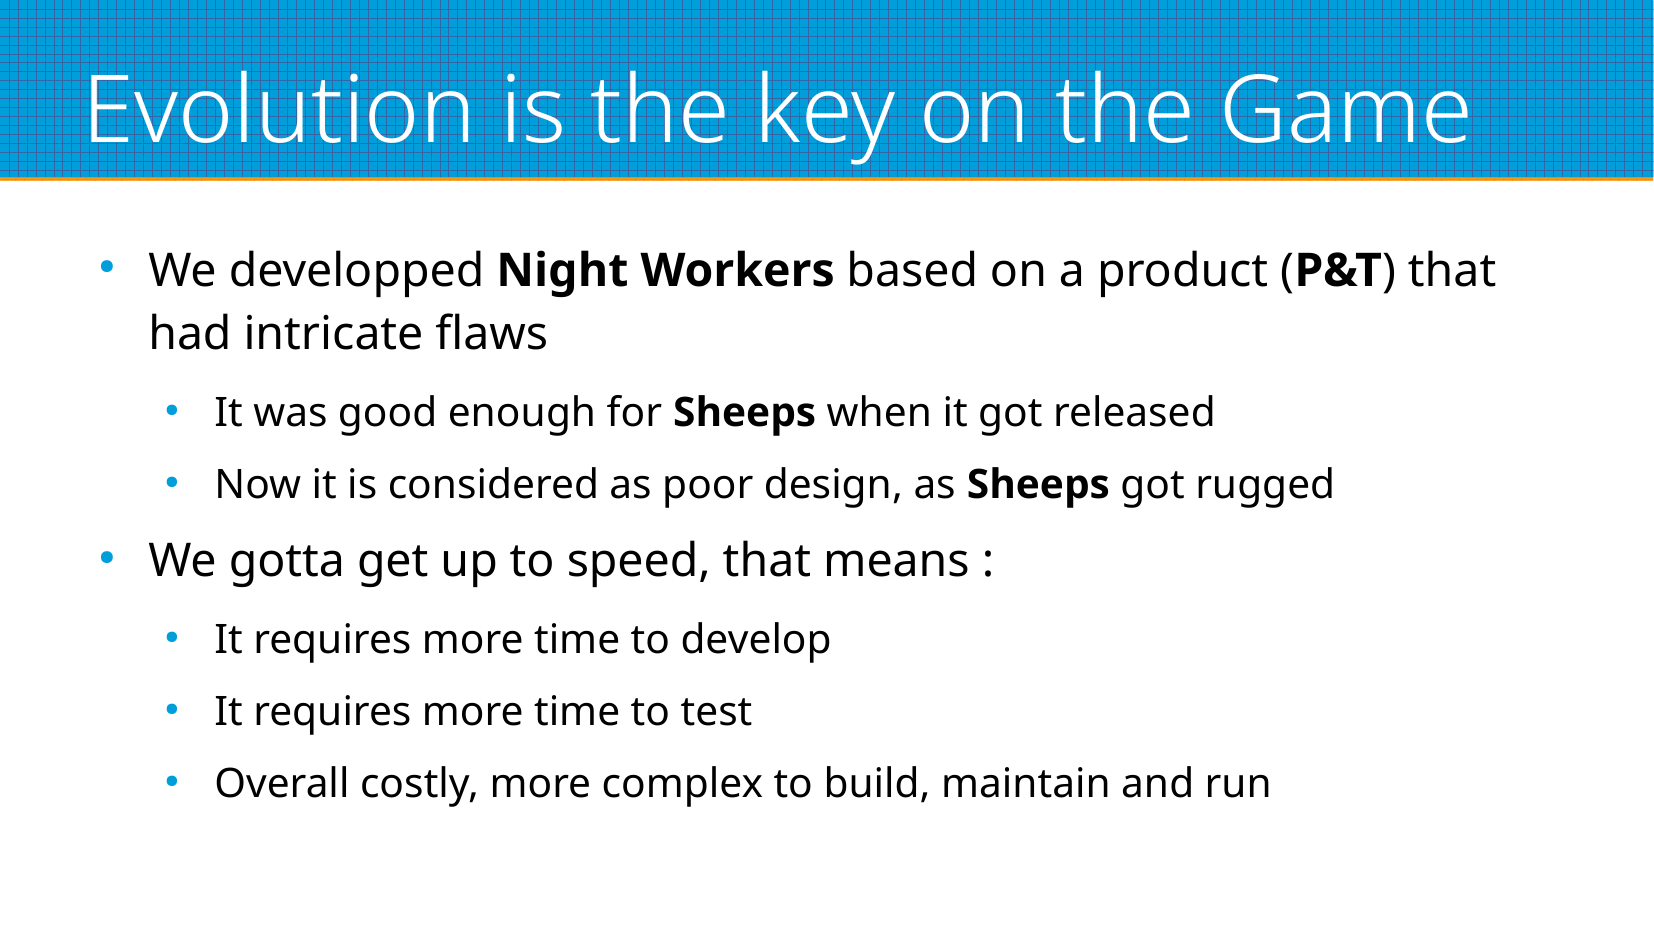

# Evolution is the key on the Game
We developped Night Workers based on a product (P&T) that had intricate flaws
It was good enough for Sheeps when it got released
Now it is considered as poor design, as Sheeps got rugged
We gotta get up to speed, that means :
It requires more time to develop
It requires more time to test
Overall costly, more complex to build, maintain and run